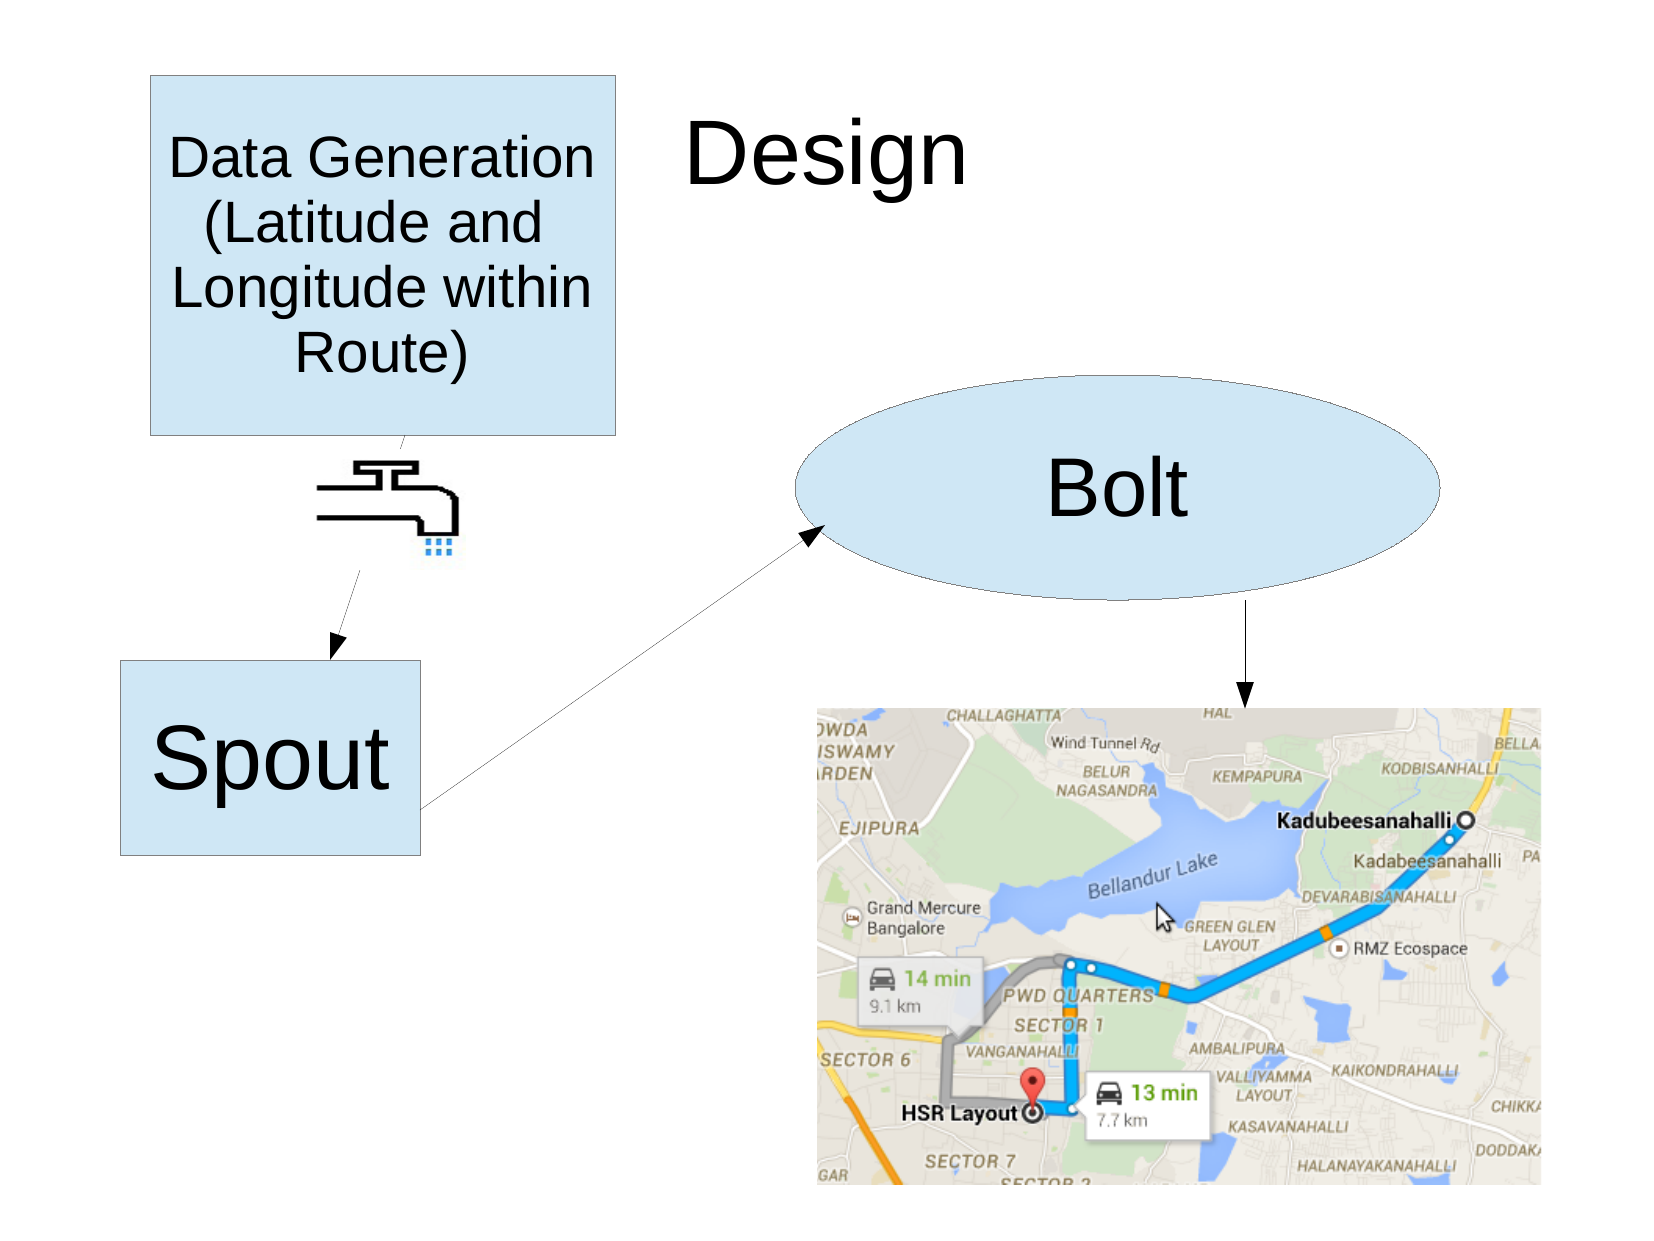

# Design
Data Generation
(Latitude and
Longitude within
Route)
Bolt
Spout